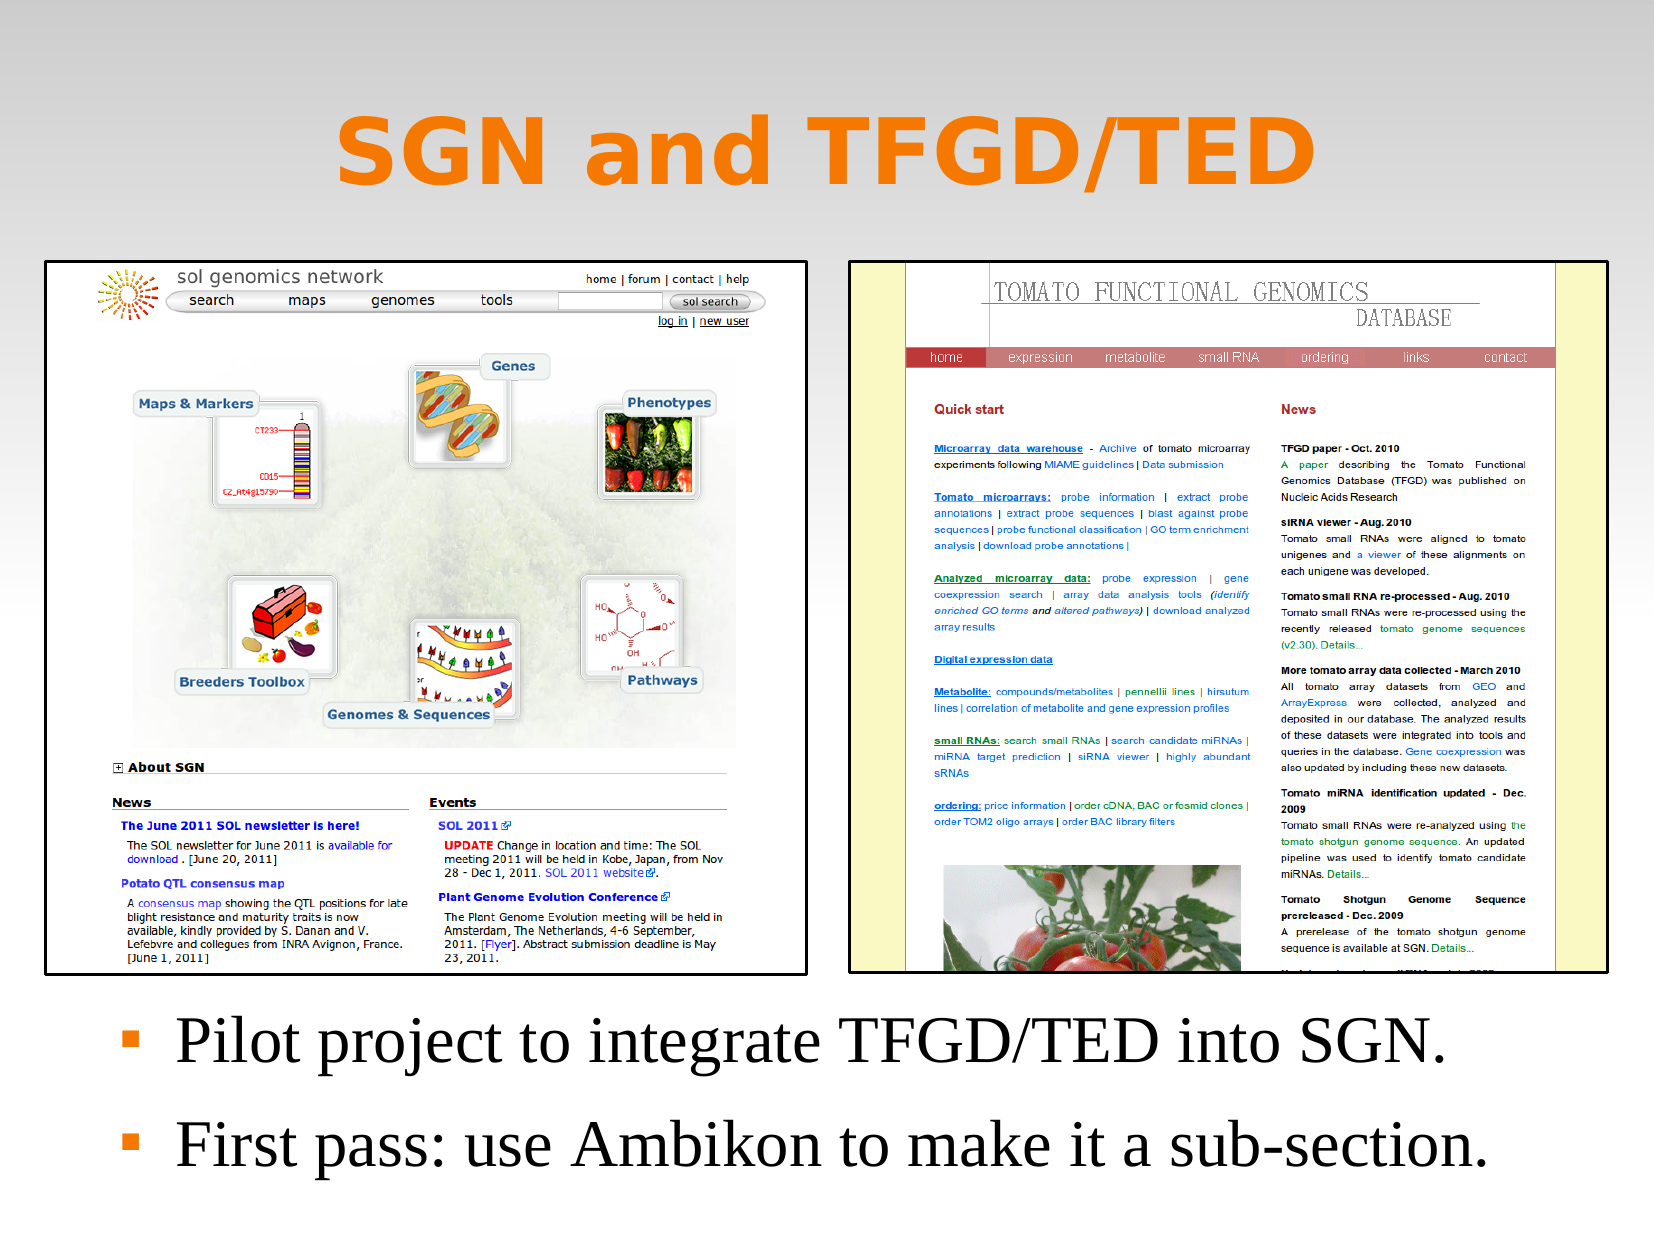

# SGN and TFGD/TED
Pilot project to integrate TFGD/TED into SGN.
First pass: use Ambikon to make it a sub-section.